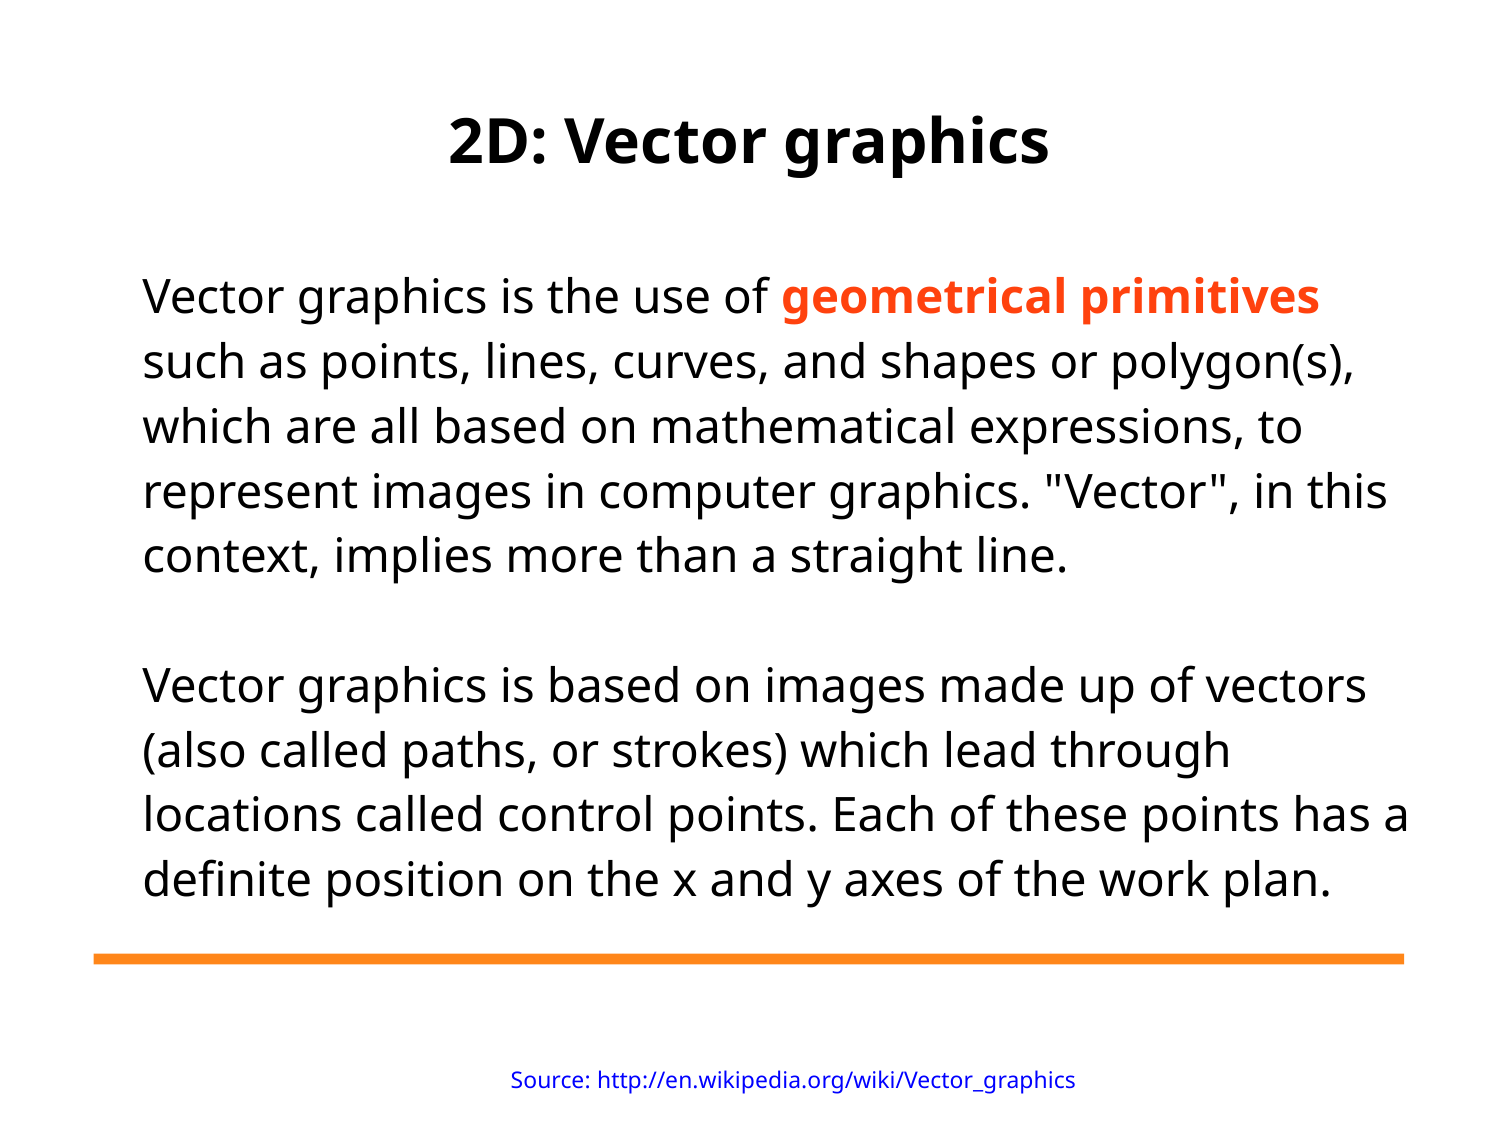

# 2D: Vector graphics
Vector graphics is the use of geometrical primitives such as points, lines, curves, and shapes or polygon(s), which are all based on mathematical expressions, to represent images in computer graphics. "Vector", in this context, implies more than a straight line.
Vector graphics is based on images made up of vectors (also called paths, or strokes) which lead through locations called control points. Each of these points has a definite position on the x and y axes of the work plan.
Source: http://en.wikipedia.org/wiki/Vector_graphics